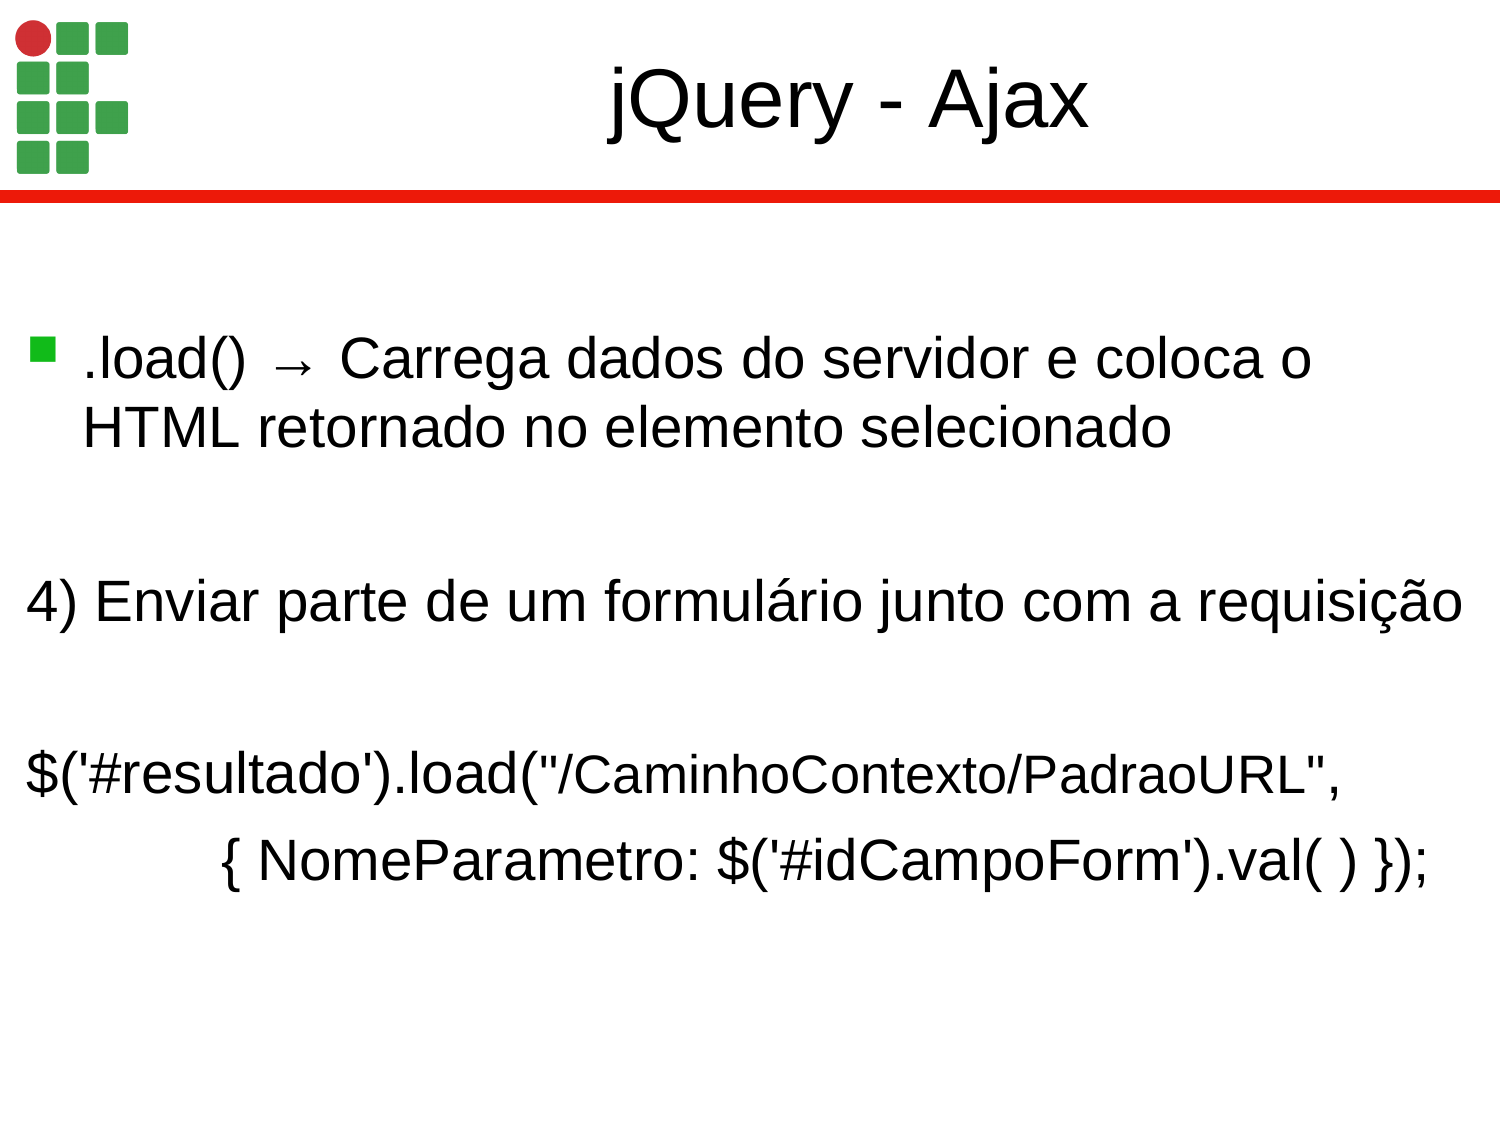

# jQuery - Ajax
.load() → Carrega dados do servidor e coloca o HTML retornado no elemento selecionado
4) Enviar parte de um formulário junto com a requisição
$('#resultado').load("/CaminhoContexto/PadraoURL",
 { NomeParametro: $('#idCampoForm').val( ) });